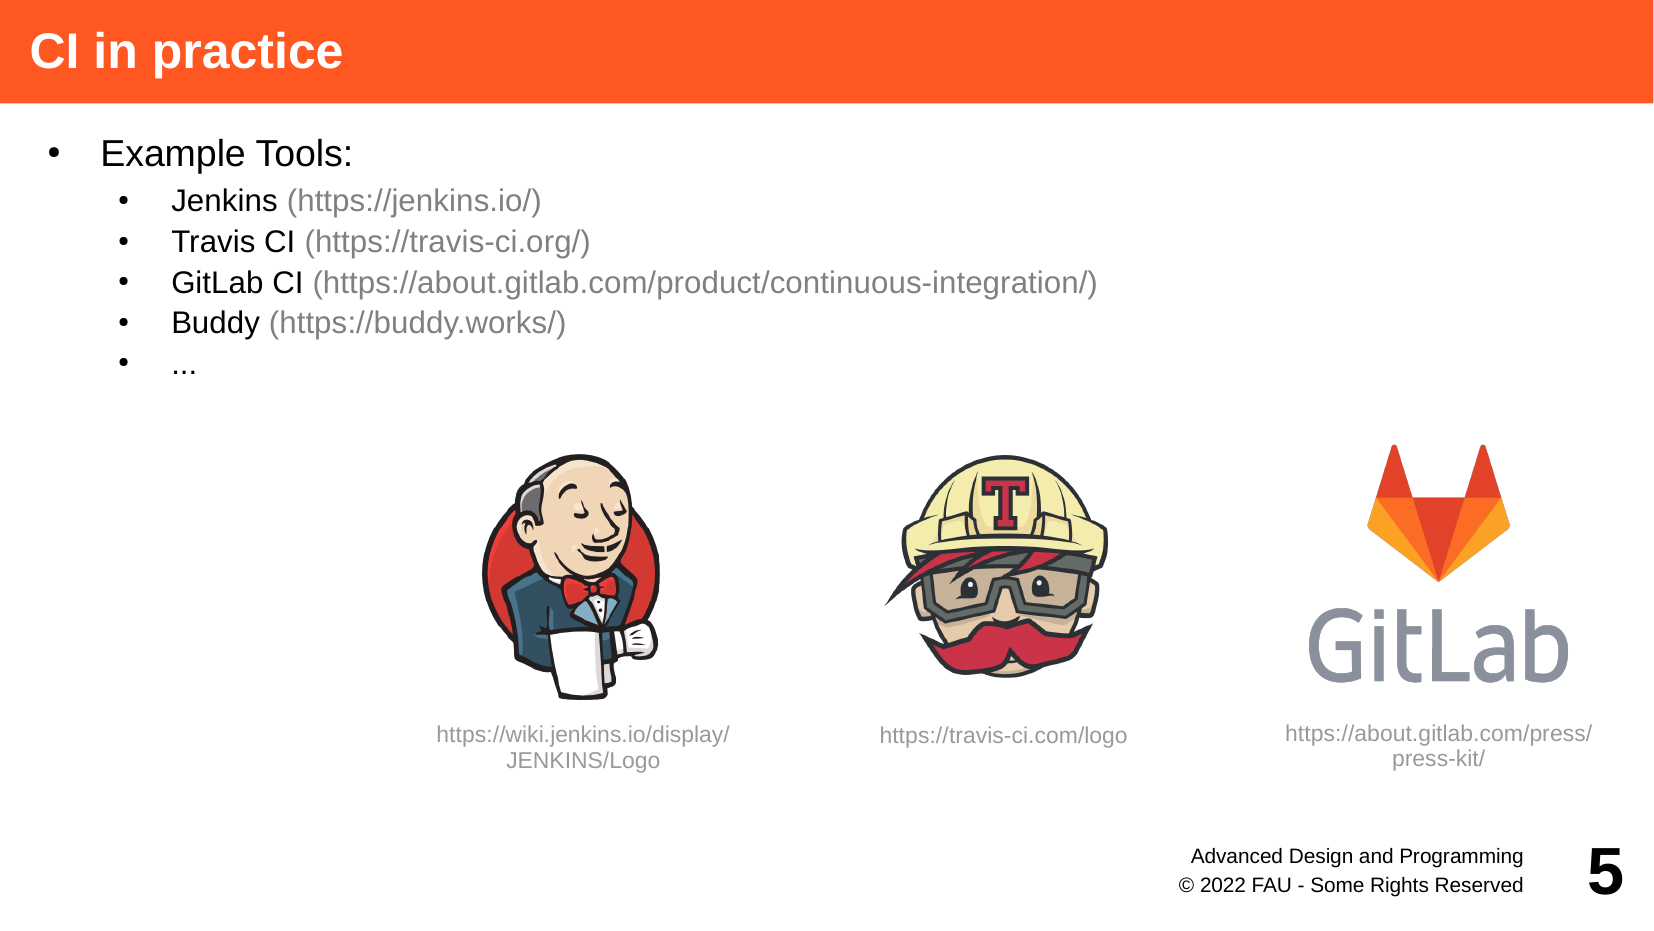

# CI in practice
Example Tools:
Jenkins (https://jenkins.io/)
Travis CI (https://travis-ci.org/)
GitLab CI (https://about.gitlab.com/product/continuous-integration/)
Buddy (https://buddy.works/)
...
https://about.gitlab.com/press/press-kit/
https://wiki.jenkins.io/display/JENKINS/Logo
https://travis-ci.com/logo
Advanced Design and Programming
5
© 2022 FAU - Some Rights Reserved